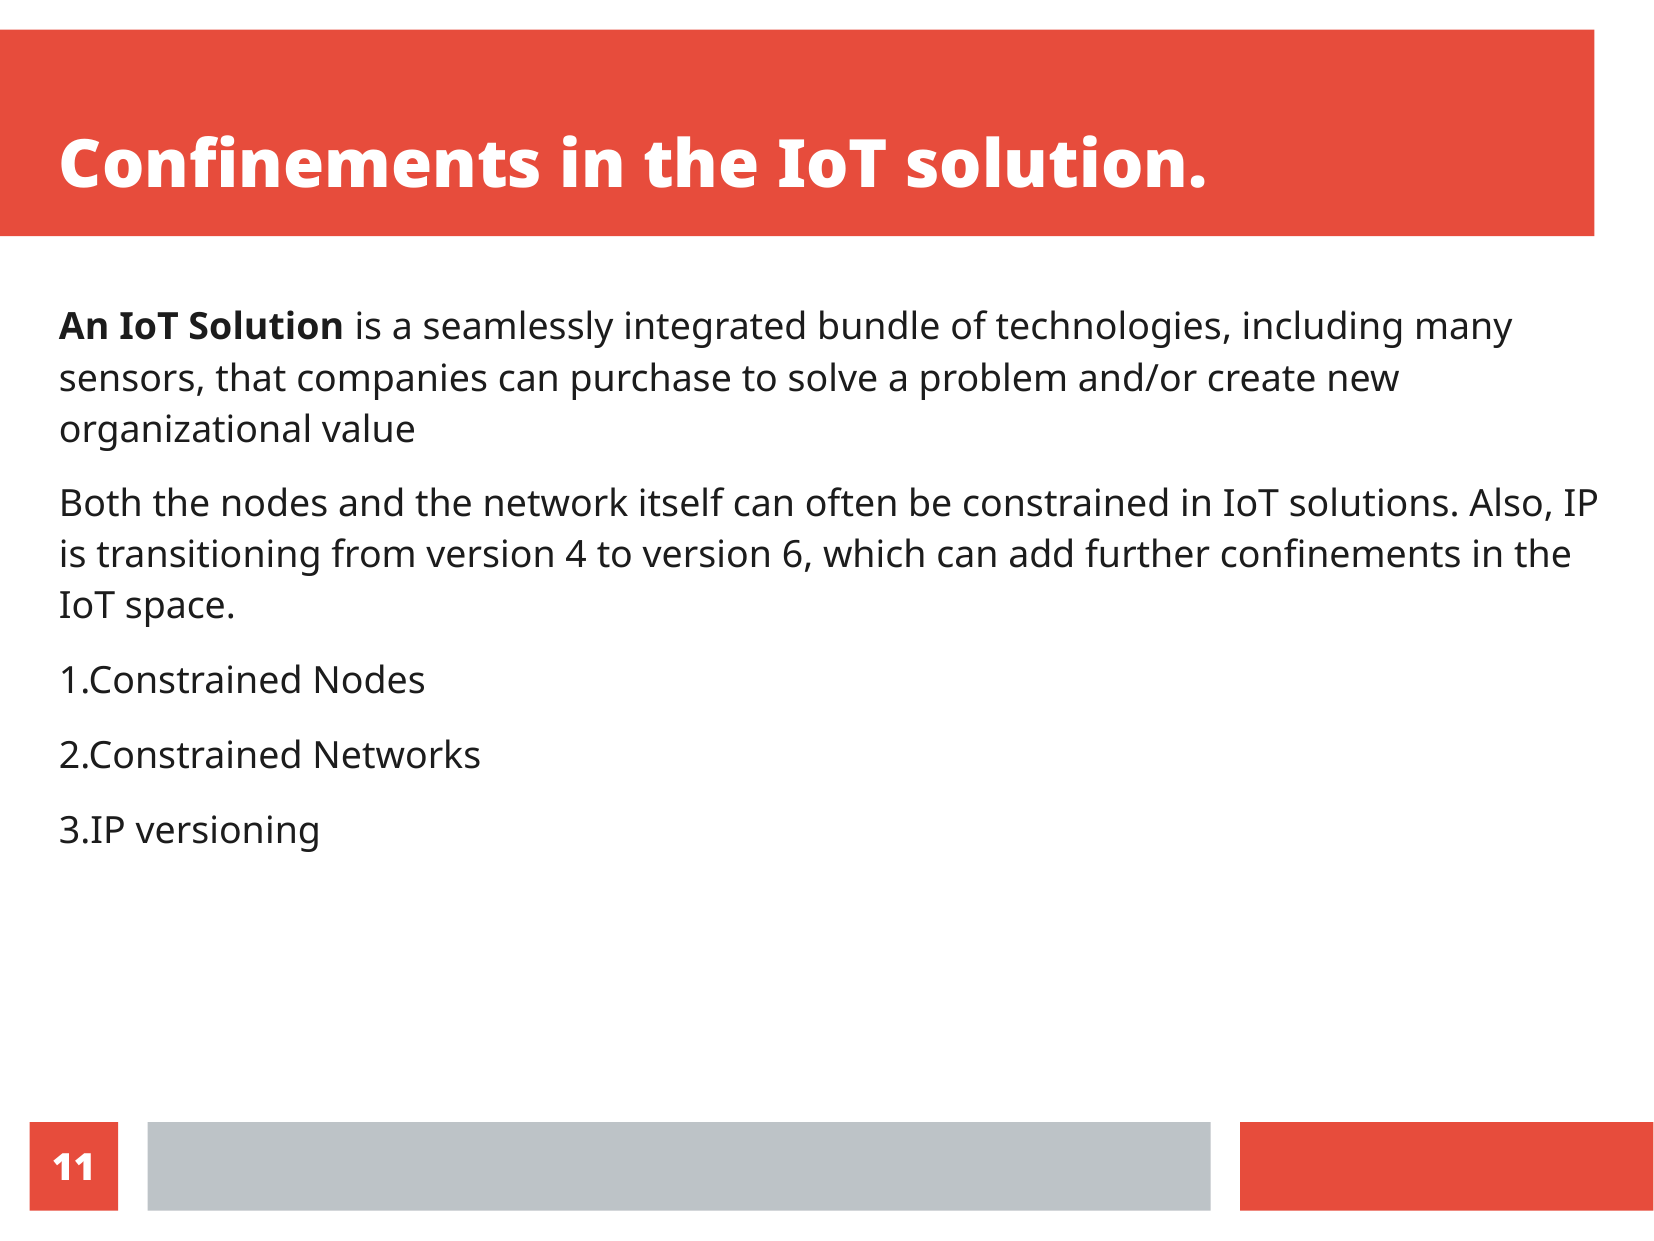

# Confinements in the IoT solution.
An IoT Solution is a seamlessly integrated bundle of technologies, including many sensors, that companies can purchase to solve a problem and/or create new organizational value
Both the nodes and the network itself can often be constrained in IoT solutions. Also, IP is transitioning from version 4 to version 6, which can add further confinements in the IoT space.
1.Constrained Nodes
2.Constrained Networks
3.IP versioning
11